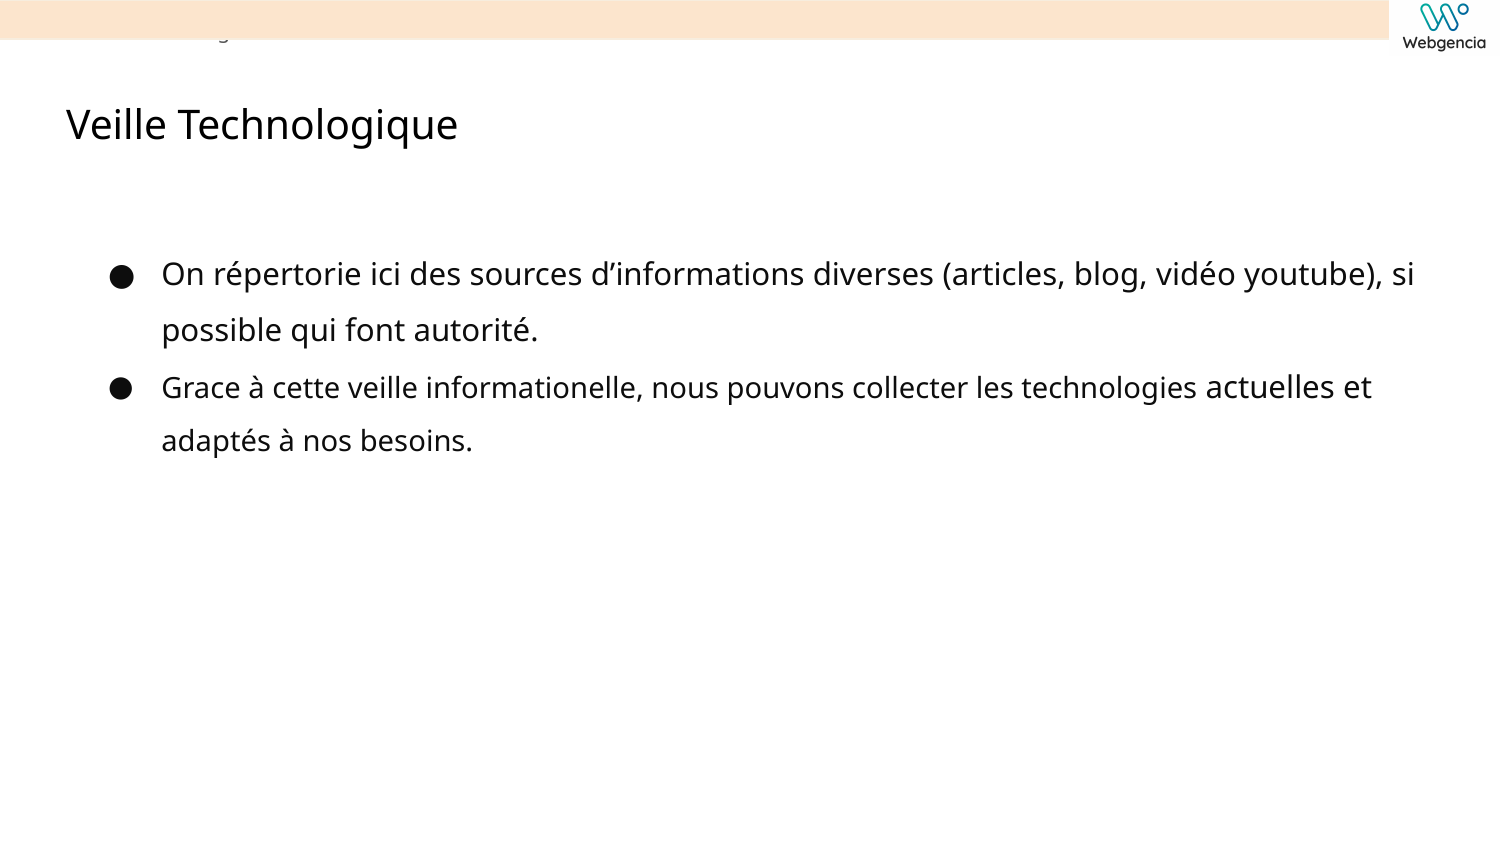

Présentation de l’usage du no-code
# Veille Technologique
On répertorie ici des sources d’informations diverses (articles, blog, vidéo youtube), si possible qui font autorité.
Grace à cette veille informationelle, nous pouvons collecter les technologies actuelles et adaptés à nos besoins.